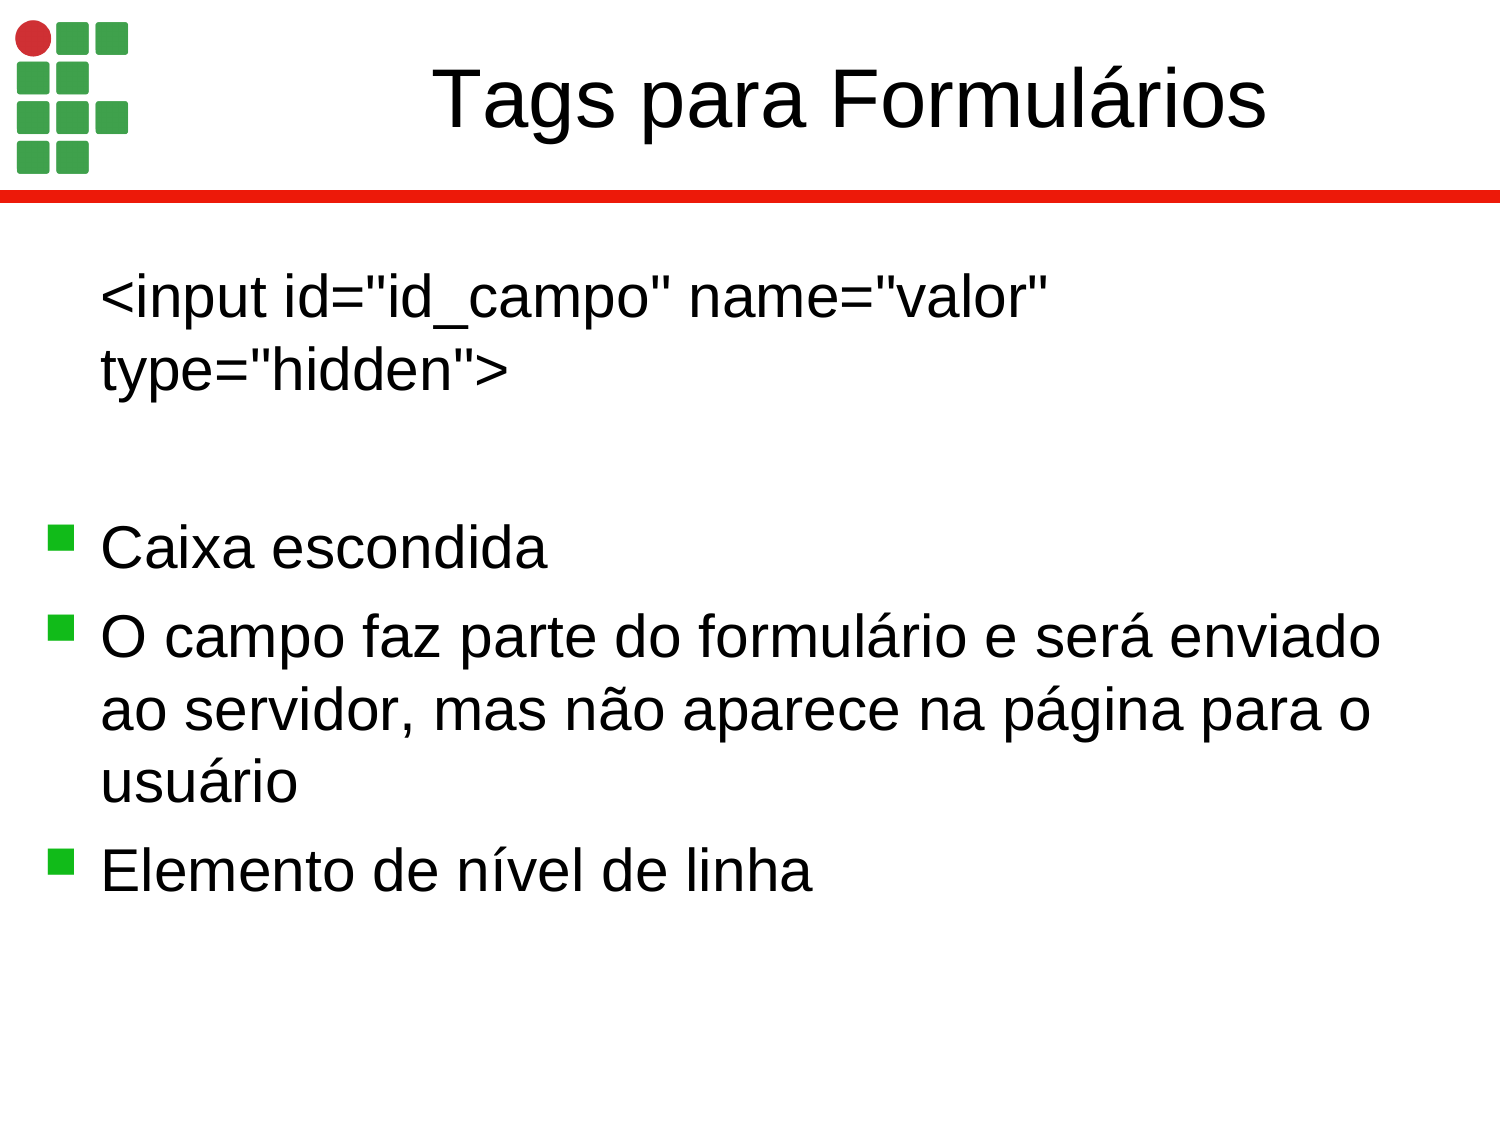

# Tags para Formulários
<input id="id_campo" name="valor" type="hidden">
Caixa escondida
O campo faz parte do formulário e será enviado ao servidor, mas não aparece na página para o usuário
Elemento de nível de linha